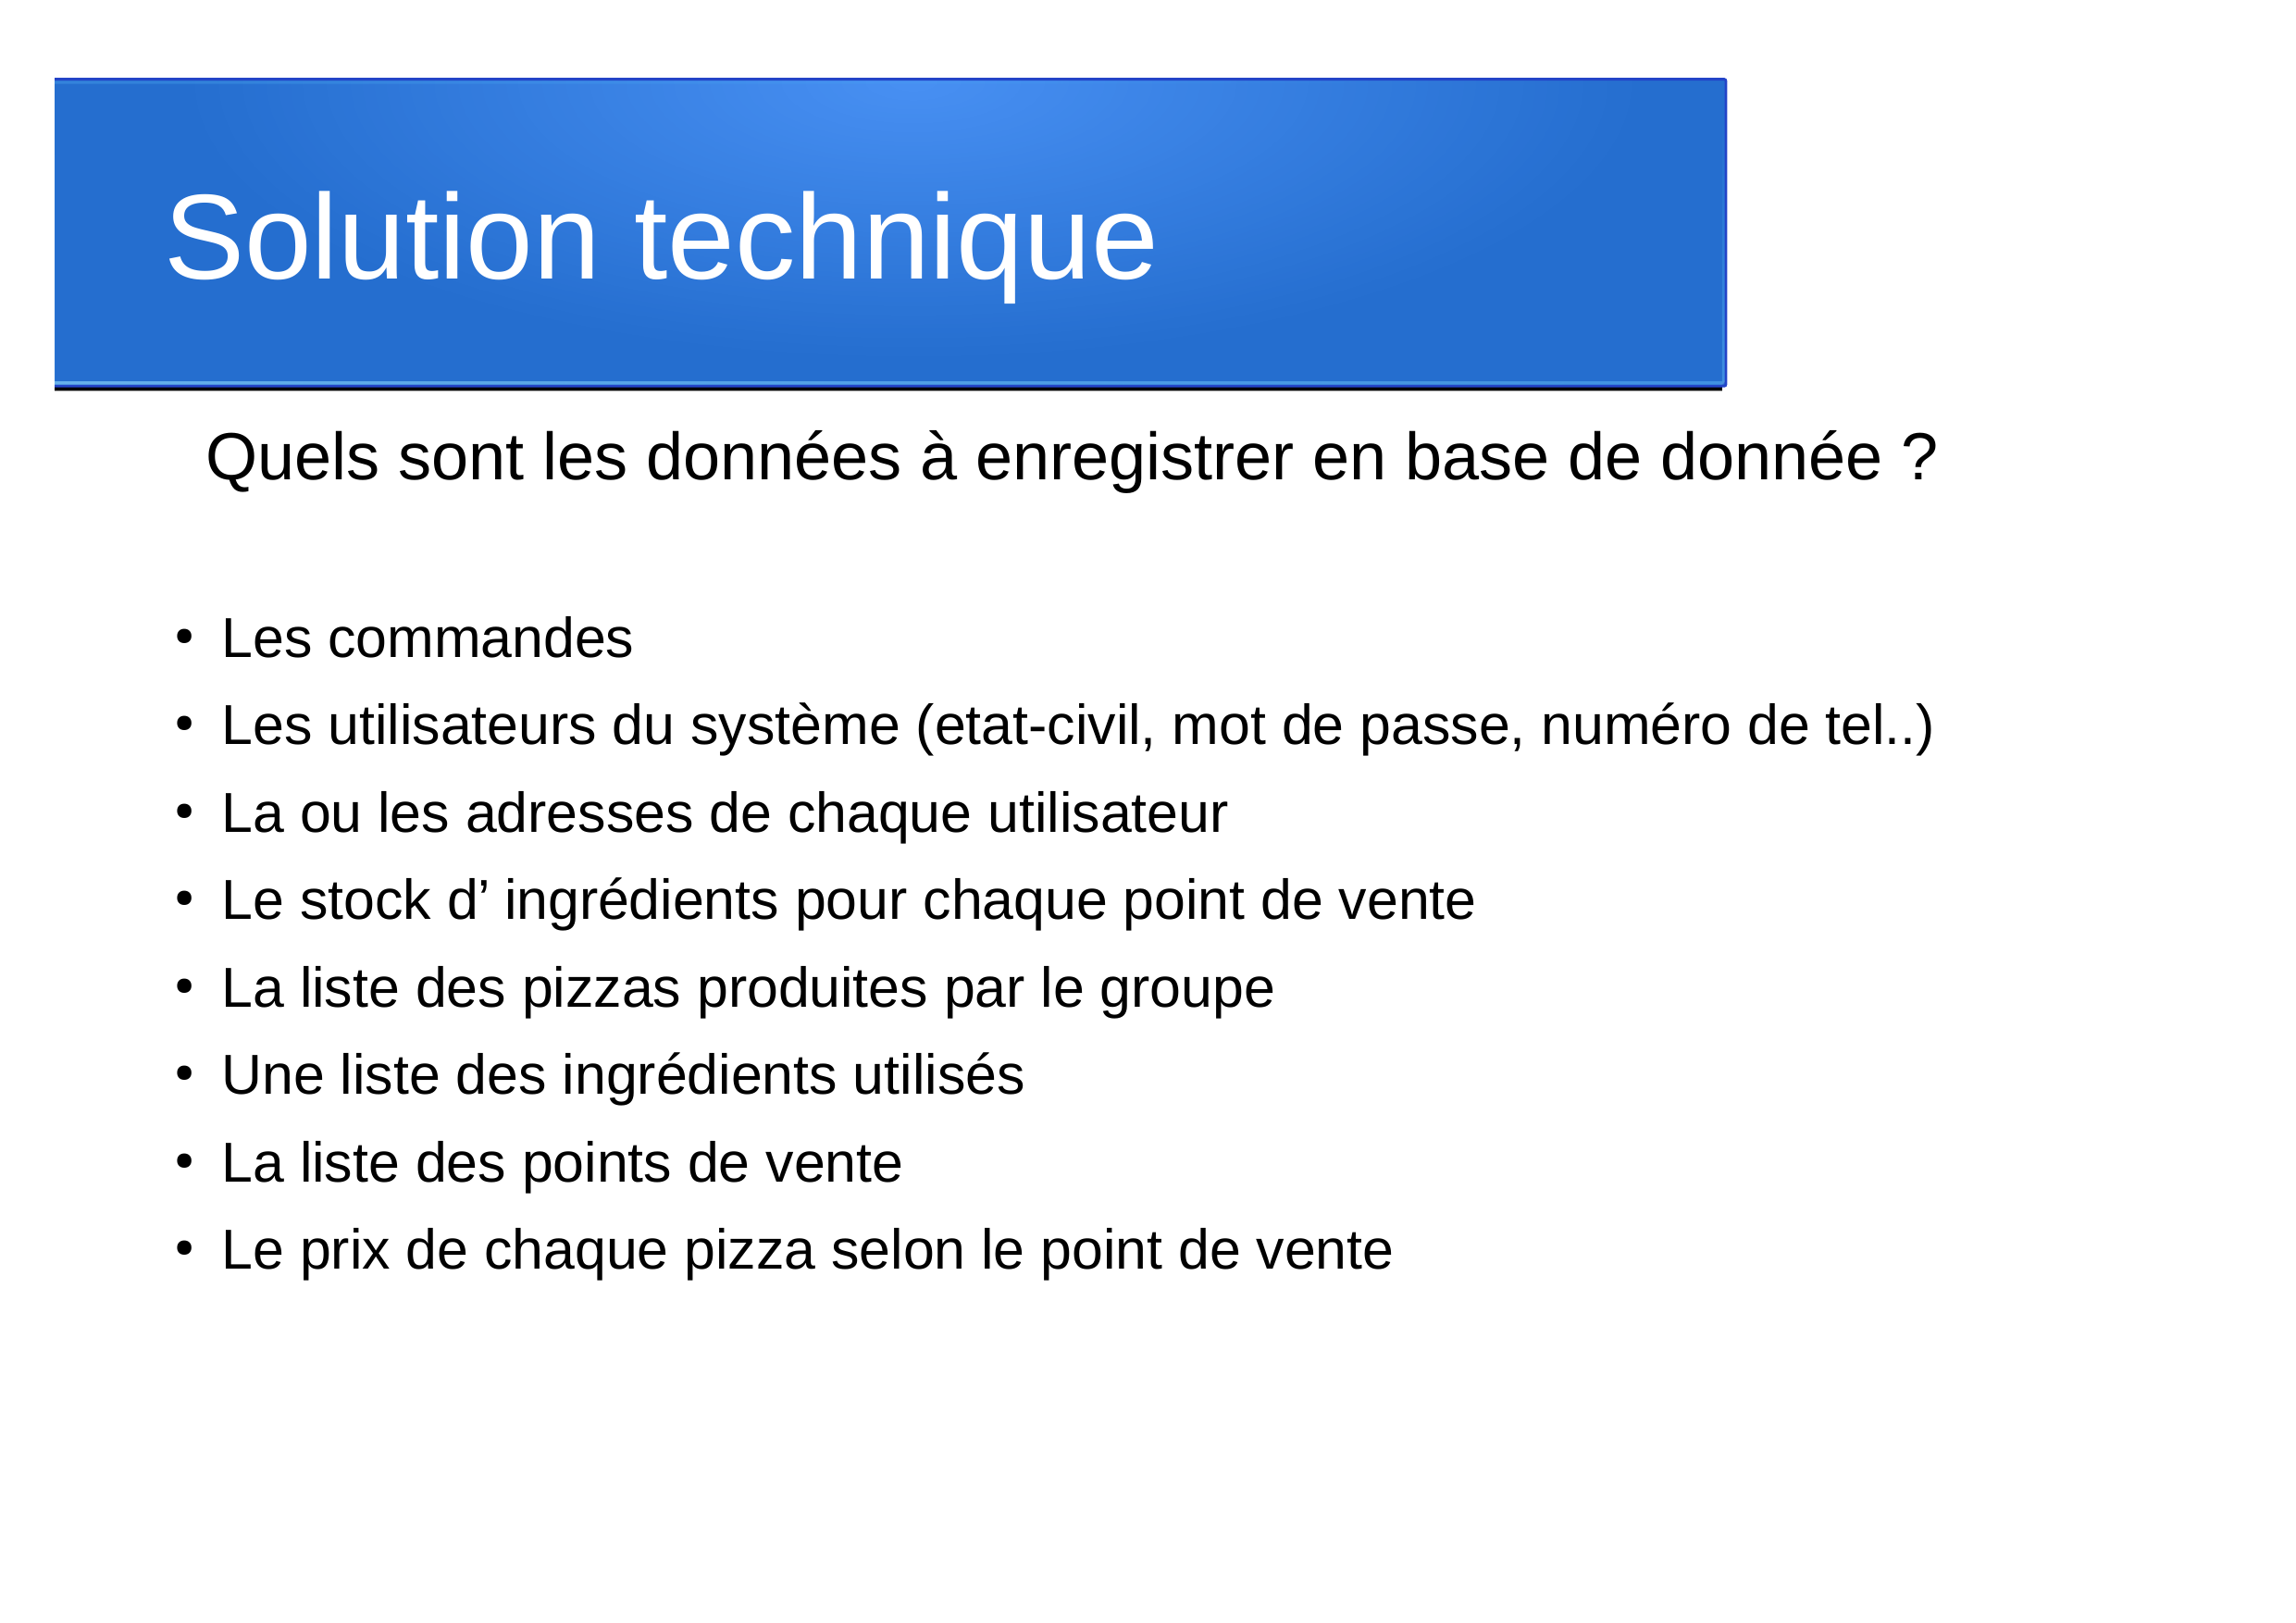

# Solution technique
Quels sont les données à enregistrer en base de donnée ?
 Les commandes
 Les utilisateurs du système (etat-civil, mot de passe, numéro de tel..)
 La ou les adresses de chaque utilisateur
 Le stock d’ ingrédients pour chaque point de vente
 La liste des pizzas produites par le groupe
 Une liste des ingrédients utilisés
 La liste des points de vente
 Le prix de chaque pizza selon le point de vente